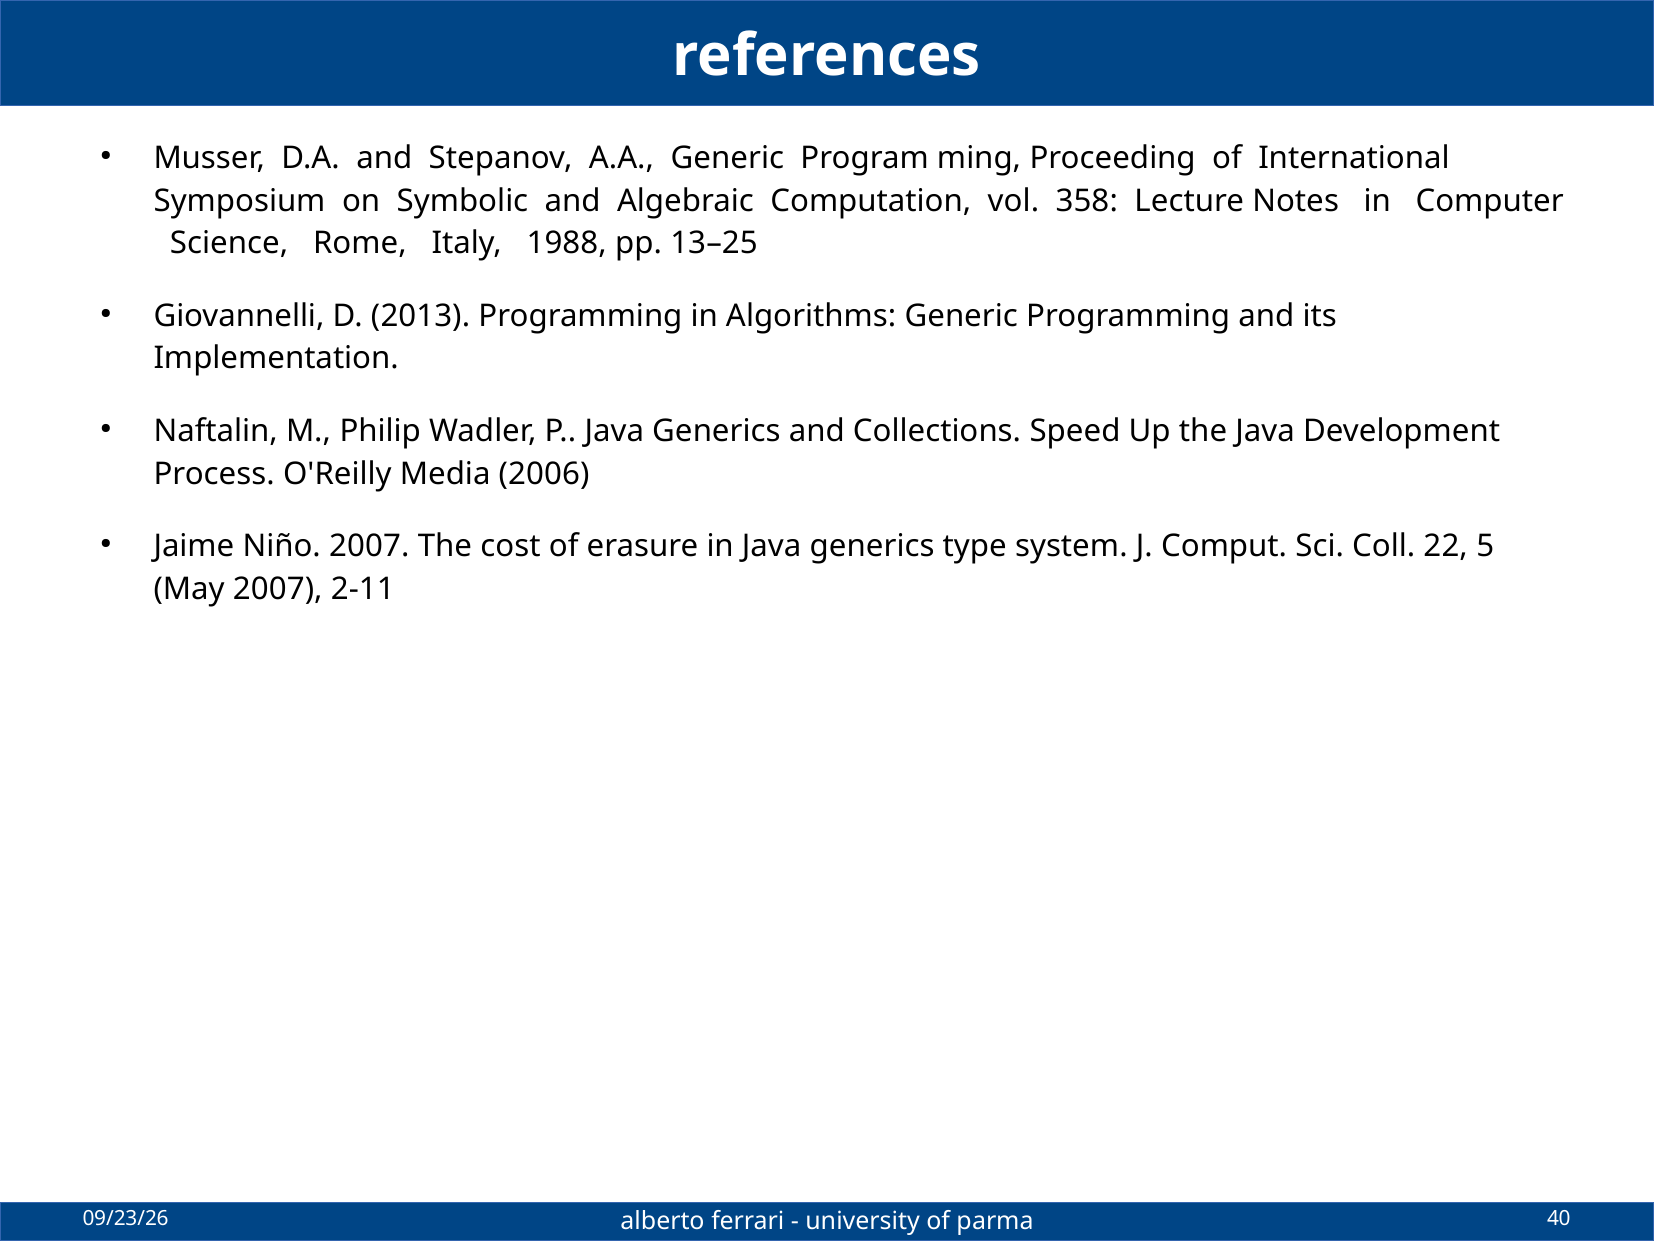

# references
Musser, D.A. and Stepanov, A.A., Generic Program ming, Proceeding of International Symposium on Symbolic and Algebraic Computation, vol. 358: Lecture Notes in Computer Science, Rome, Italy, 1988, pp. 13–25
Giovannelli, D. (2013). Programming in Algorithms: Generic Programming and its Implementation.
Naftalin, M., Philip Wadler, P.. Java Generics and Collections. Speed Up the Java Development Process. O'Reilly Media (2006)
Jaime Niño. 2007. The cost of erasure in Java generics type system. J. Comput. Sci. Coll. 22, 5 (May 2007), 2-11
alberto ferrari - university of parma
40